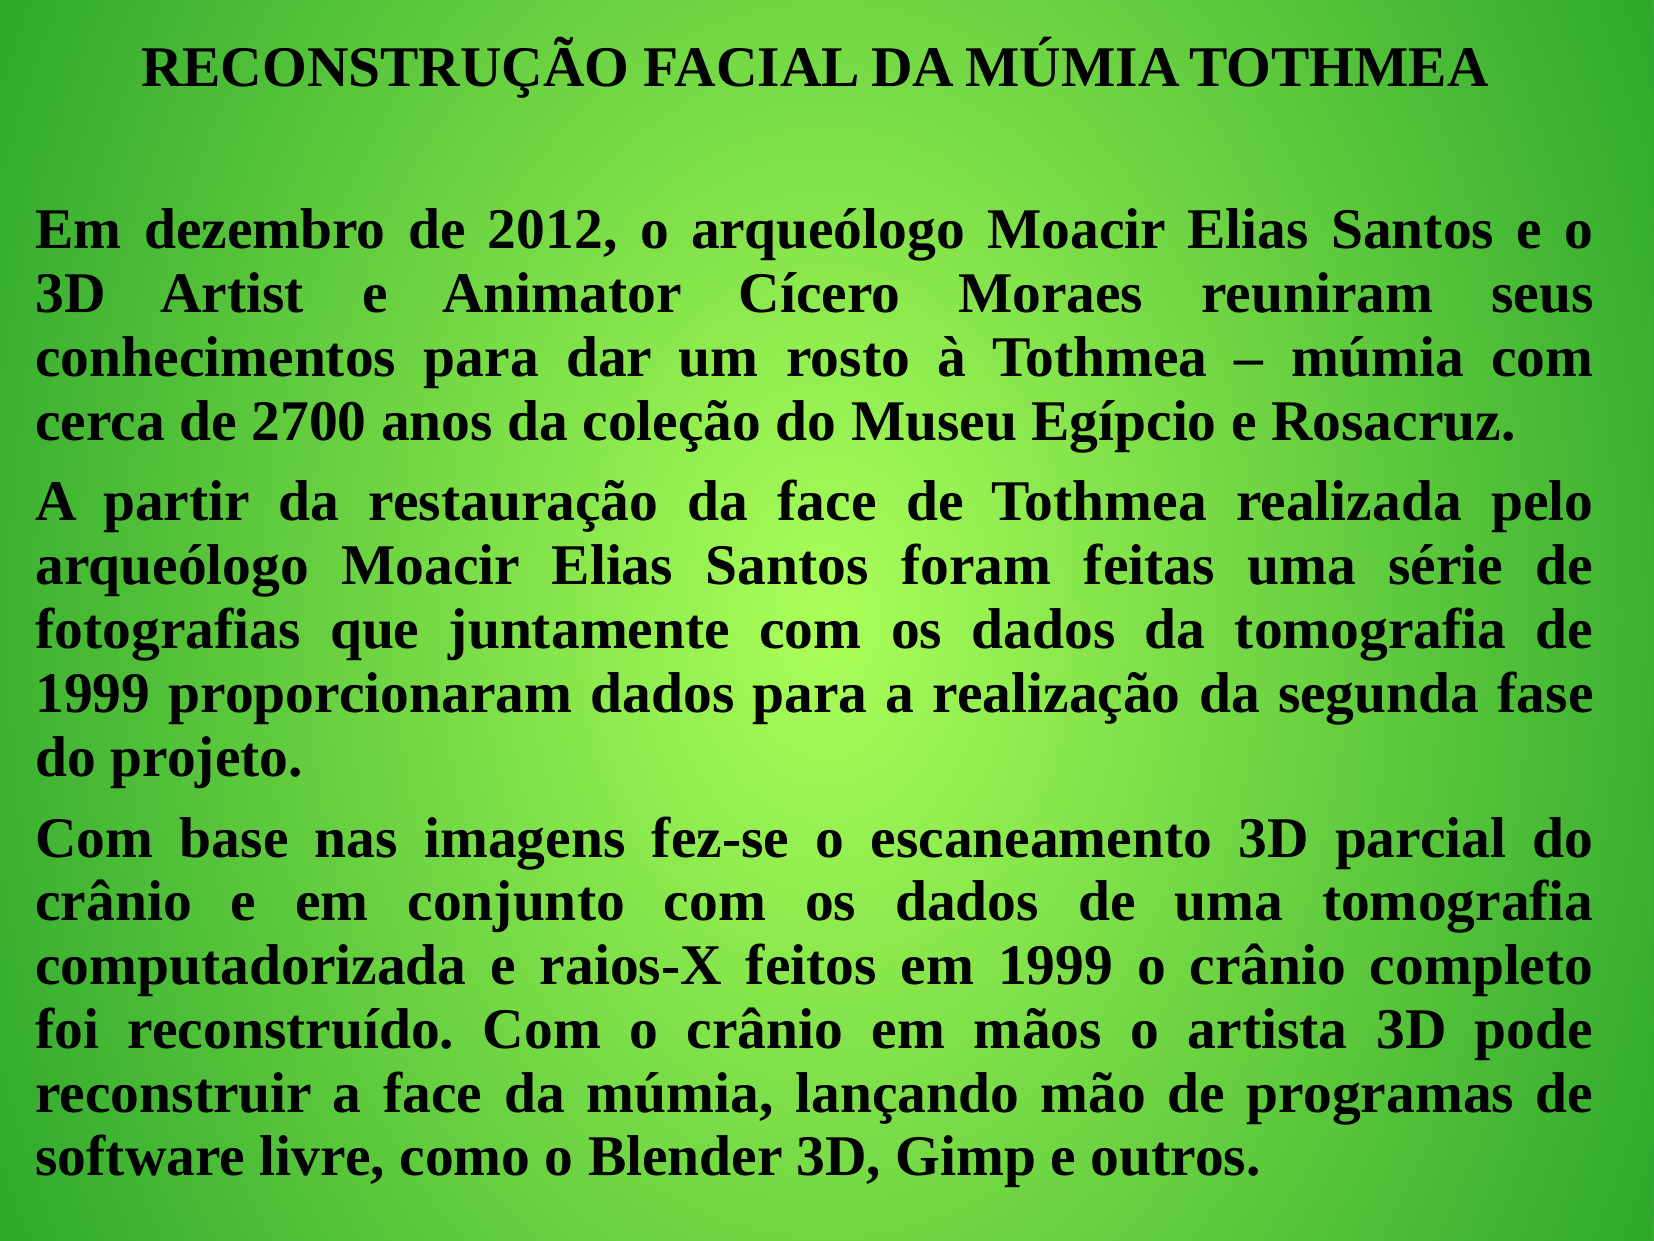

# RECONSTRUÇÃO FACIAL DA MÚMIA TOTHMEA
Em dezembro de 2012, o arqueólogo Moacir Elias Santos e o 3D Artist e Animator Cícero Moraes reuniram seus conhecimentos para dar um rosto à Tothmea – múmia com cerca de 2700 anos da coleção do Museu Egípcio e Rosacruz.
A partir da restauração da face de Tothmea realizada pelo arqueólogo Moacir Elias Santos foram feitas uma série de fotografias que juntamente com os dados da tomografia de 1999 proporcionaram dados para a realização da segunda fase do projeto.
Com base nas imagens fez-se o escaneamento 3D parcial do crânio e em conjunto com os dados de uma tomografia computadorizada e raios-X feitos em 1999 o crânio completo foi reconstruído. Com o crânio em mãos o artista 3D pode reconstruir a face da múmia, lançando mão de programas de software livre, como o Blender 3D, Gimp e outros.